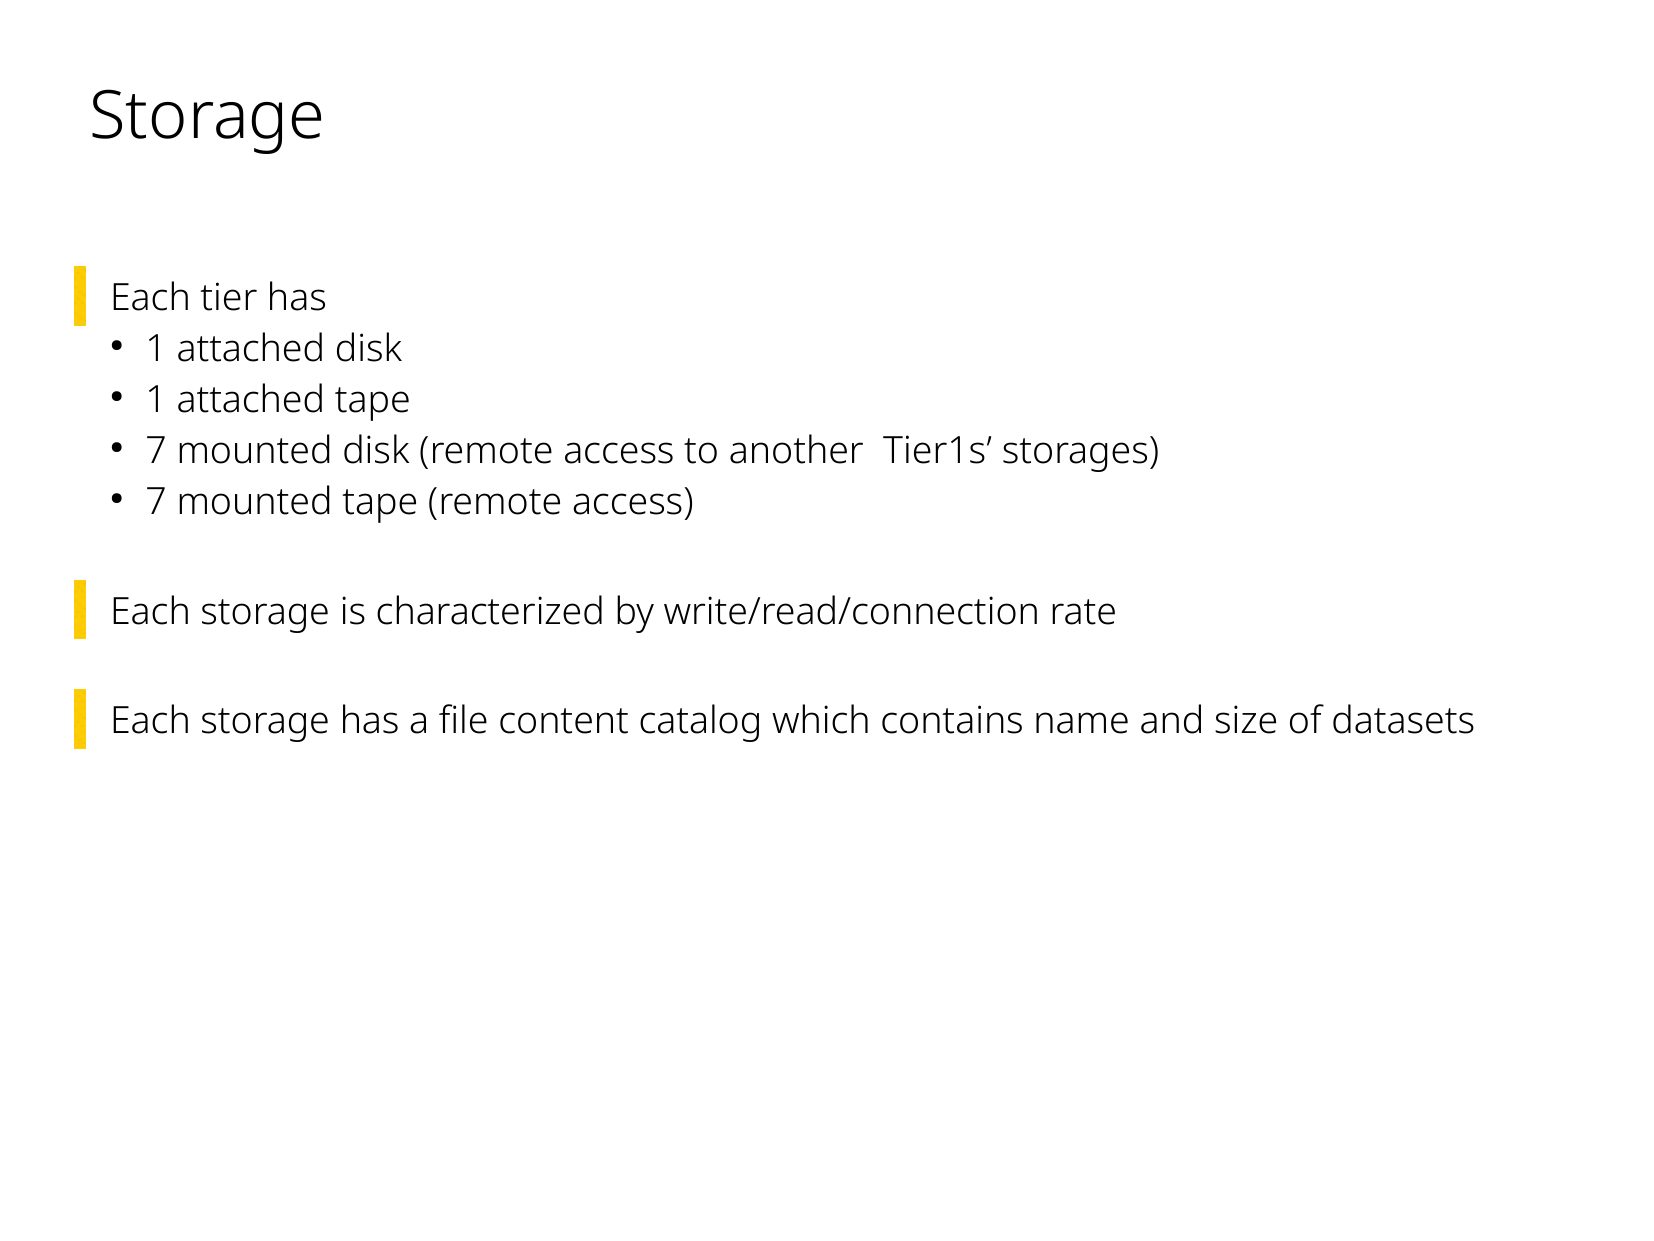

Storage
Each tier has
1 attached disk
1 attached tape
7 mounted disk (remote access to another Tier1s’ storages)
7 mounted tape (remote access)
Each storage is characterized by write/read/connection rate
Each storage has a file content catalog which contains name and size of datasets